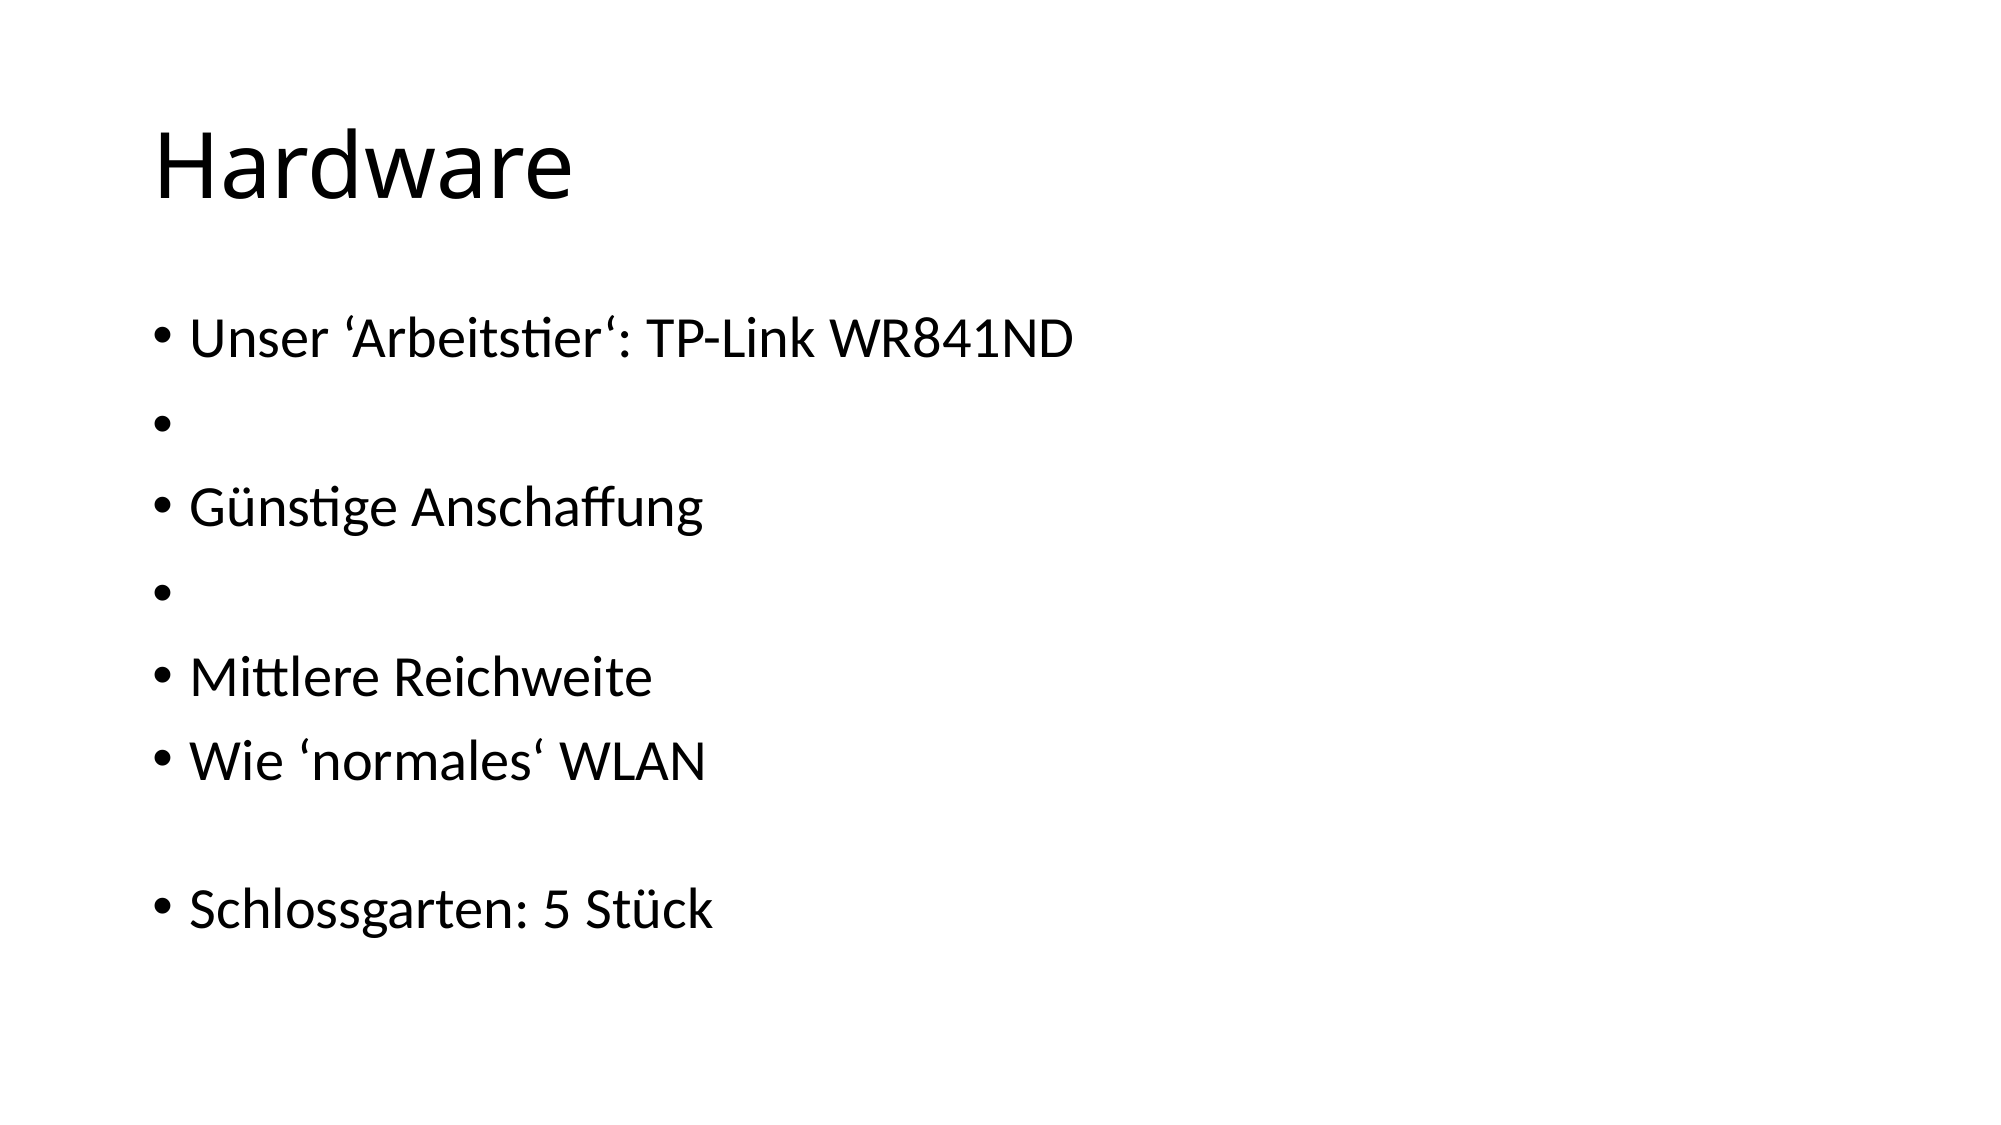

# Hardware
Unser ‘Arbeitstier‘: TP-Link WR841ND
Günstige Anschaffung
Mittlere Reichweite
Wie ‘normales‘ WLAN
Schlossgarten: 5 Stück